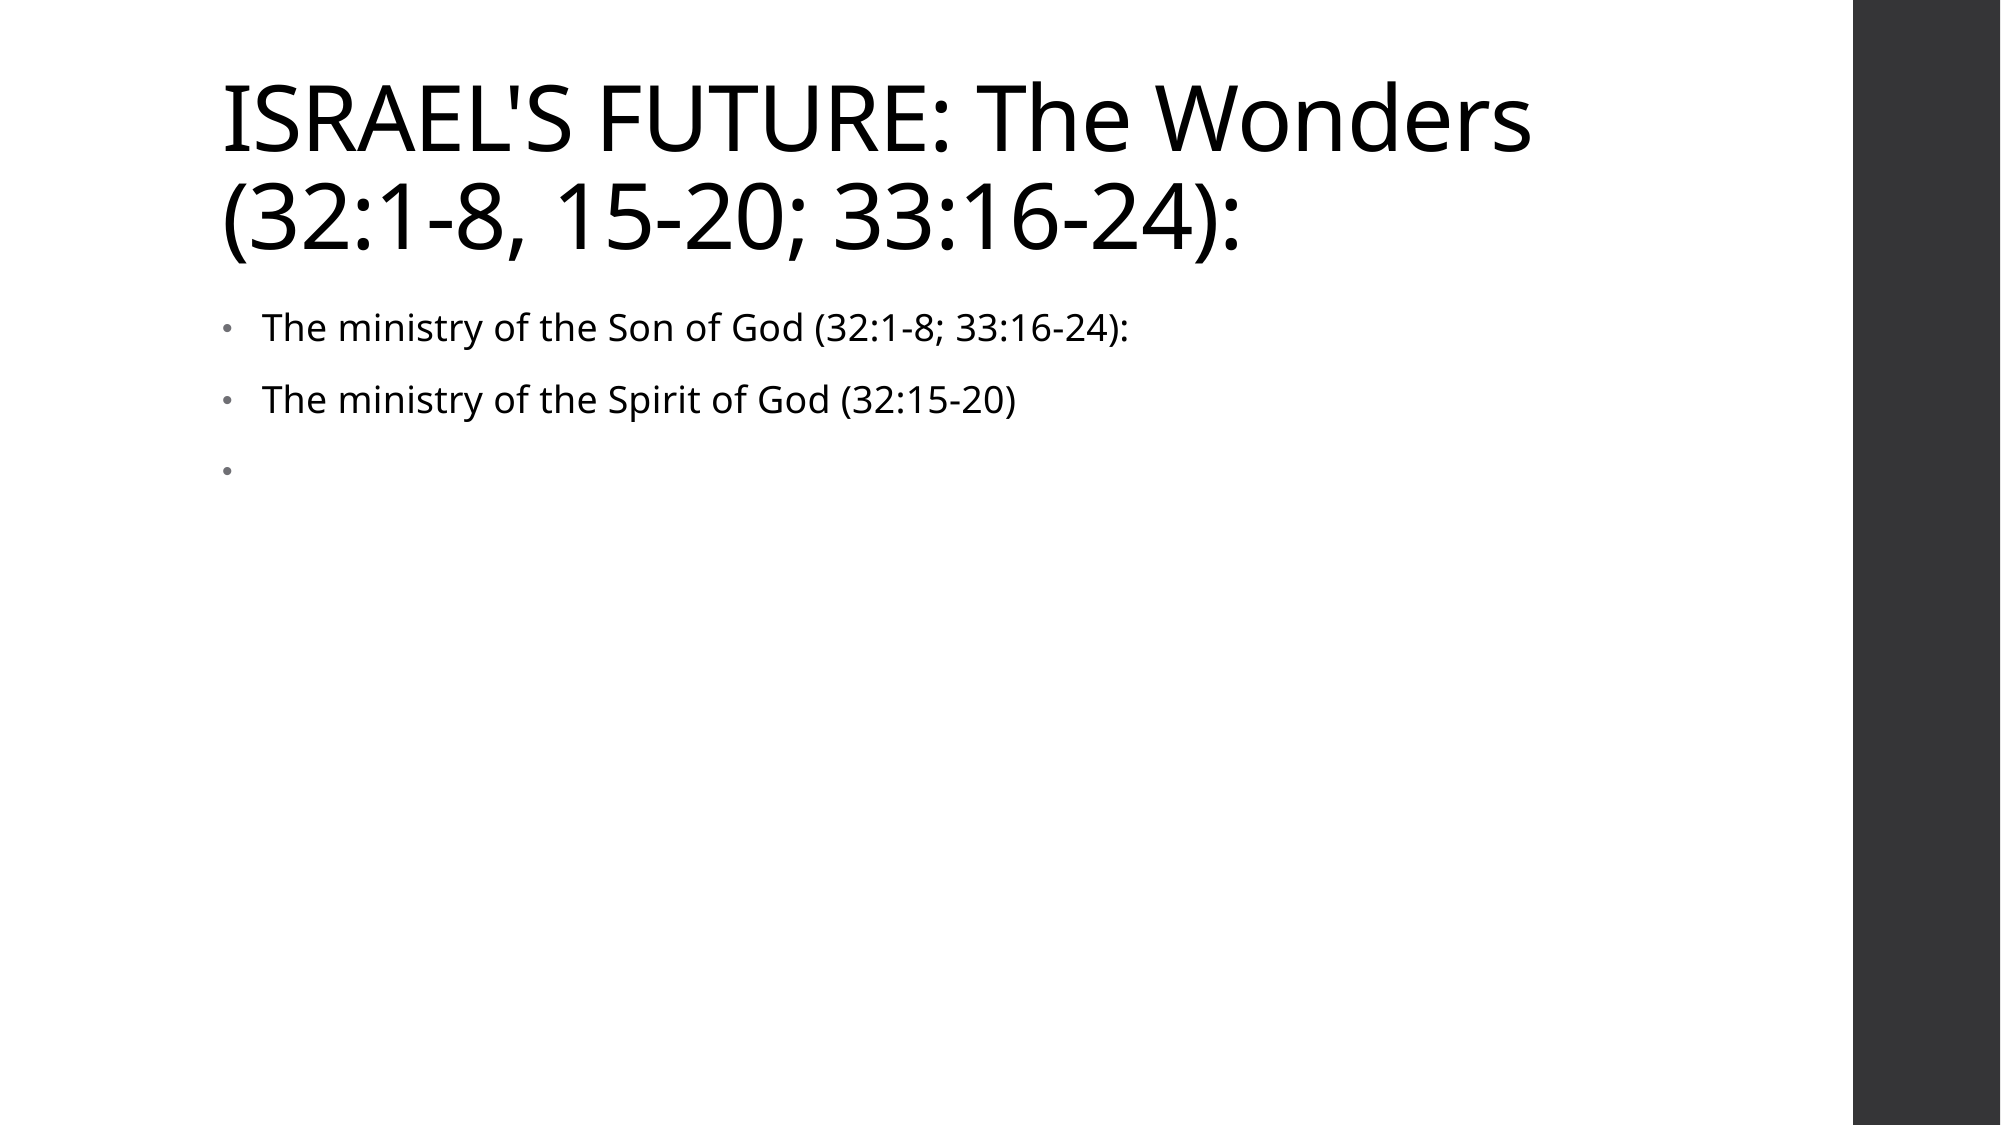

# ISRAEL'S FUTURE: The Wonders (32:1-8, 15-20; 33:16-24):
 The ministry of the Son of God (32:1-8; 33:16-24):
 The ministry of the Spirit of God (32:15-20)